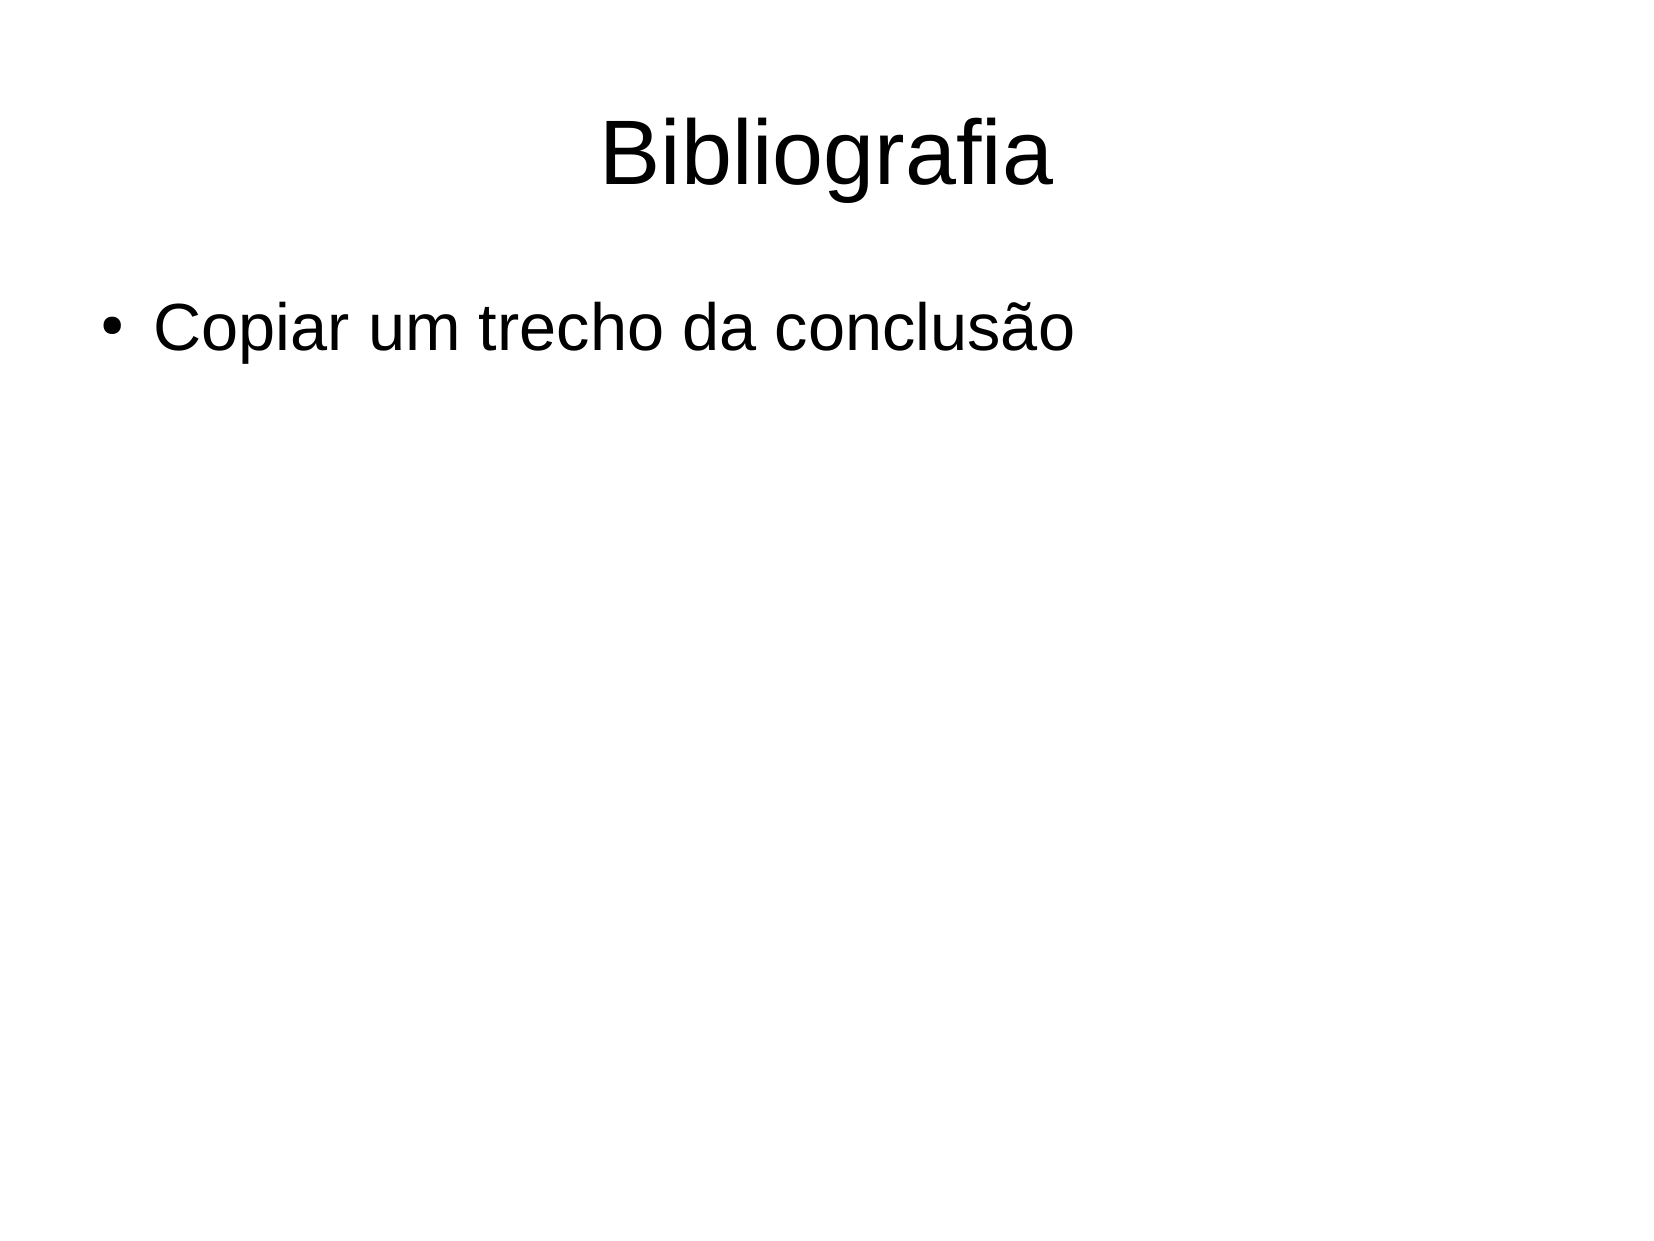

# Bibliografia
Copiar um trecho da conclusão